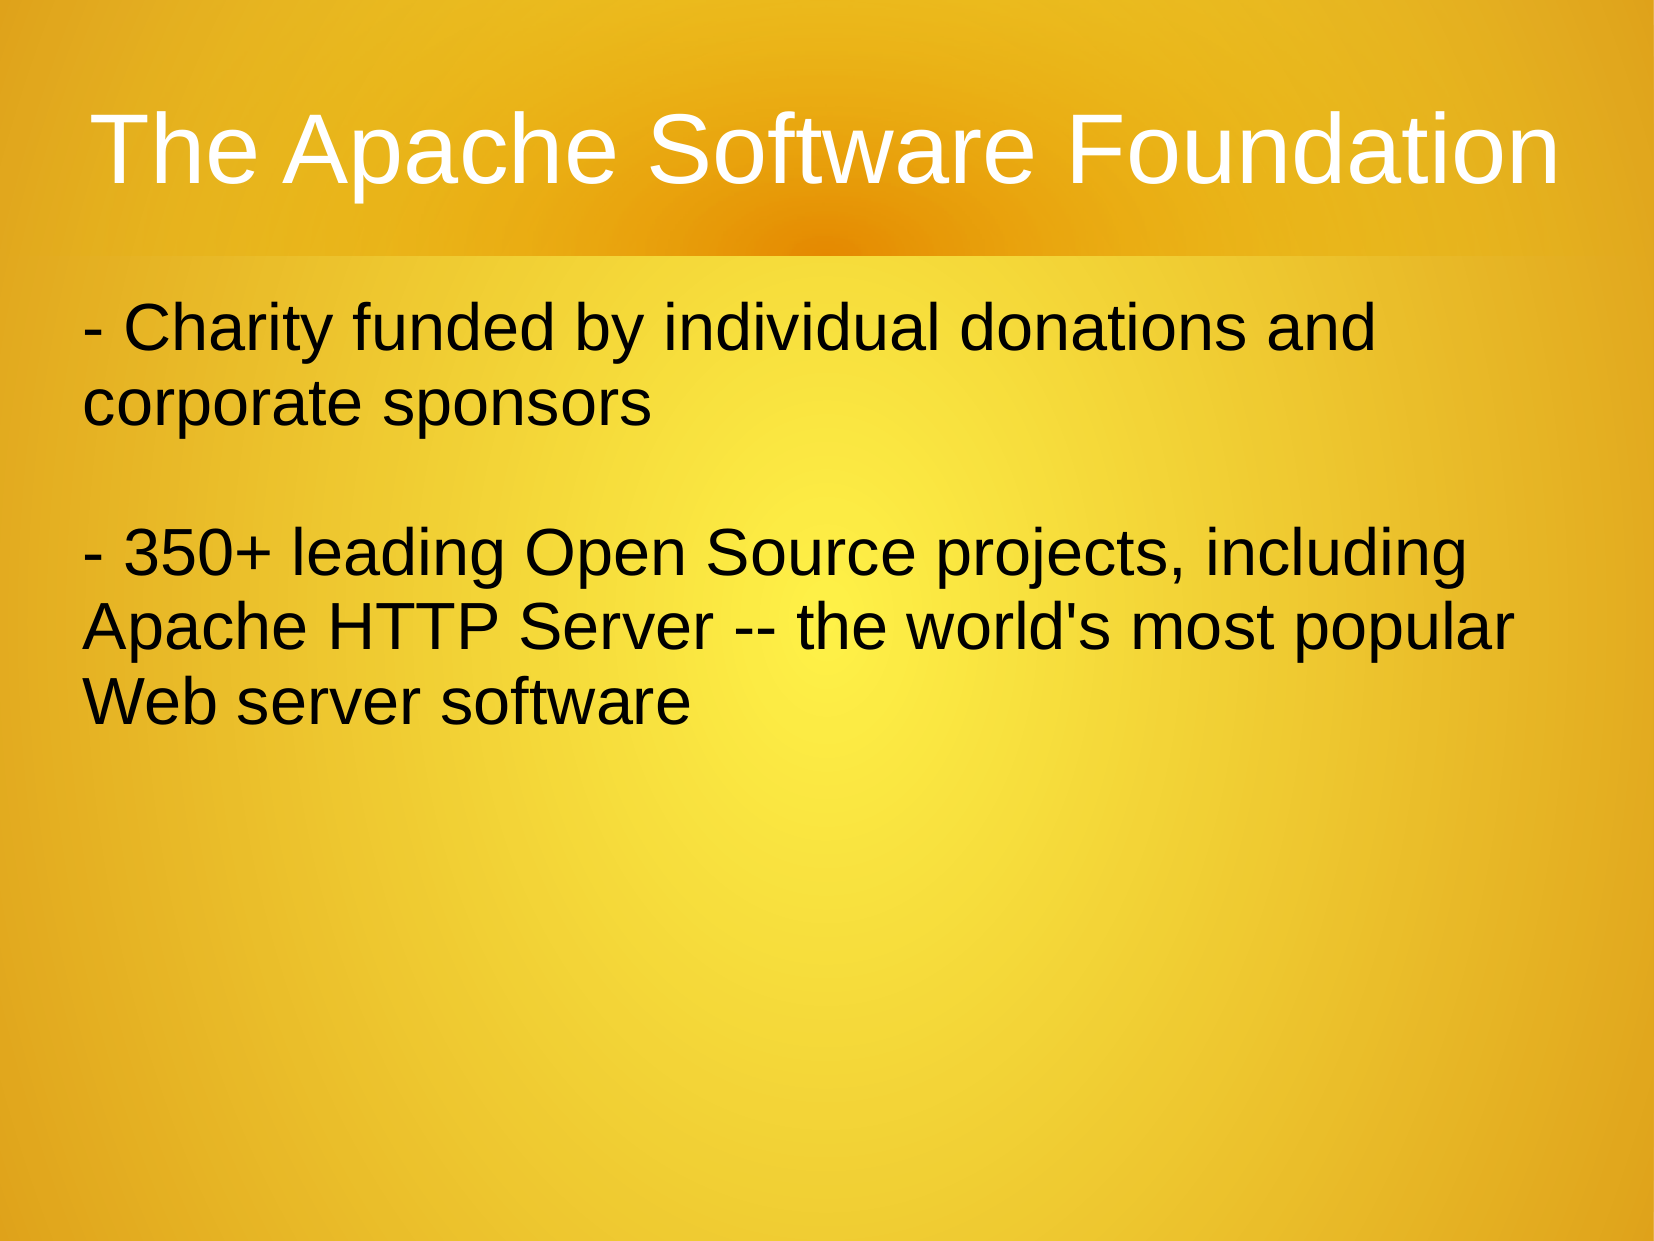

# The Apache Software Foundation
- Charity funded by individual donations and corporate sponsors
- 350+ leading Open Source projects, including Apache HTTP Server -- the world's most popular Web server software